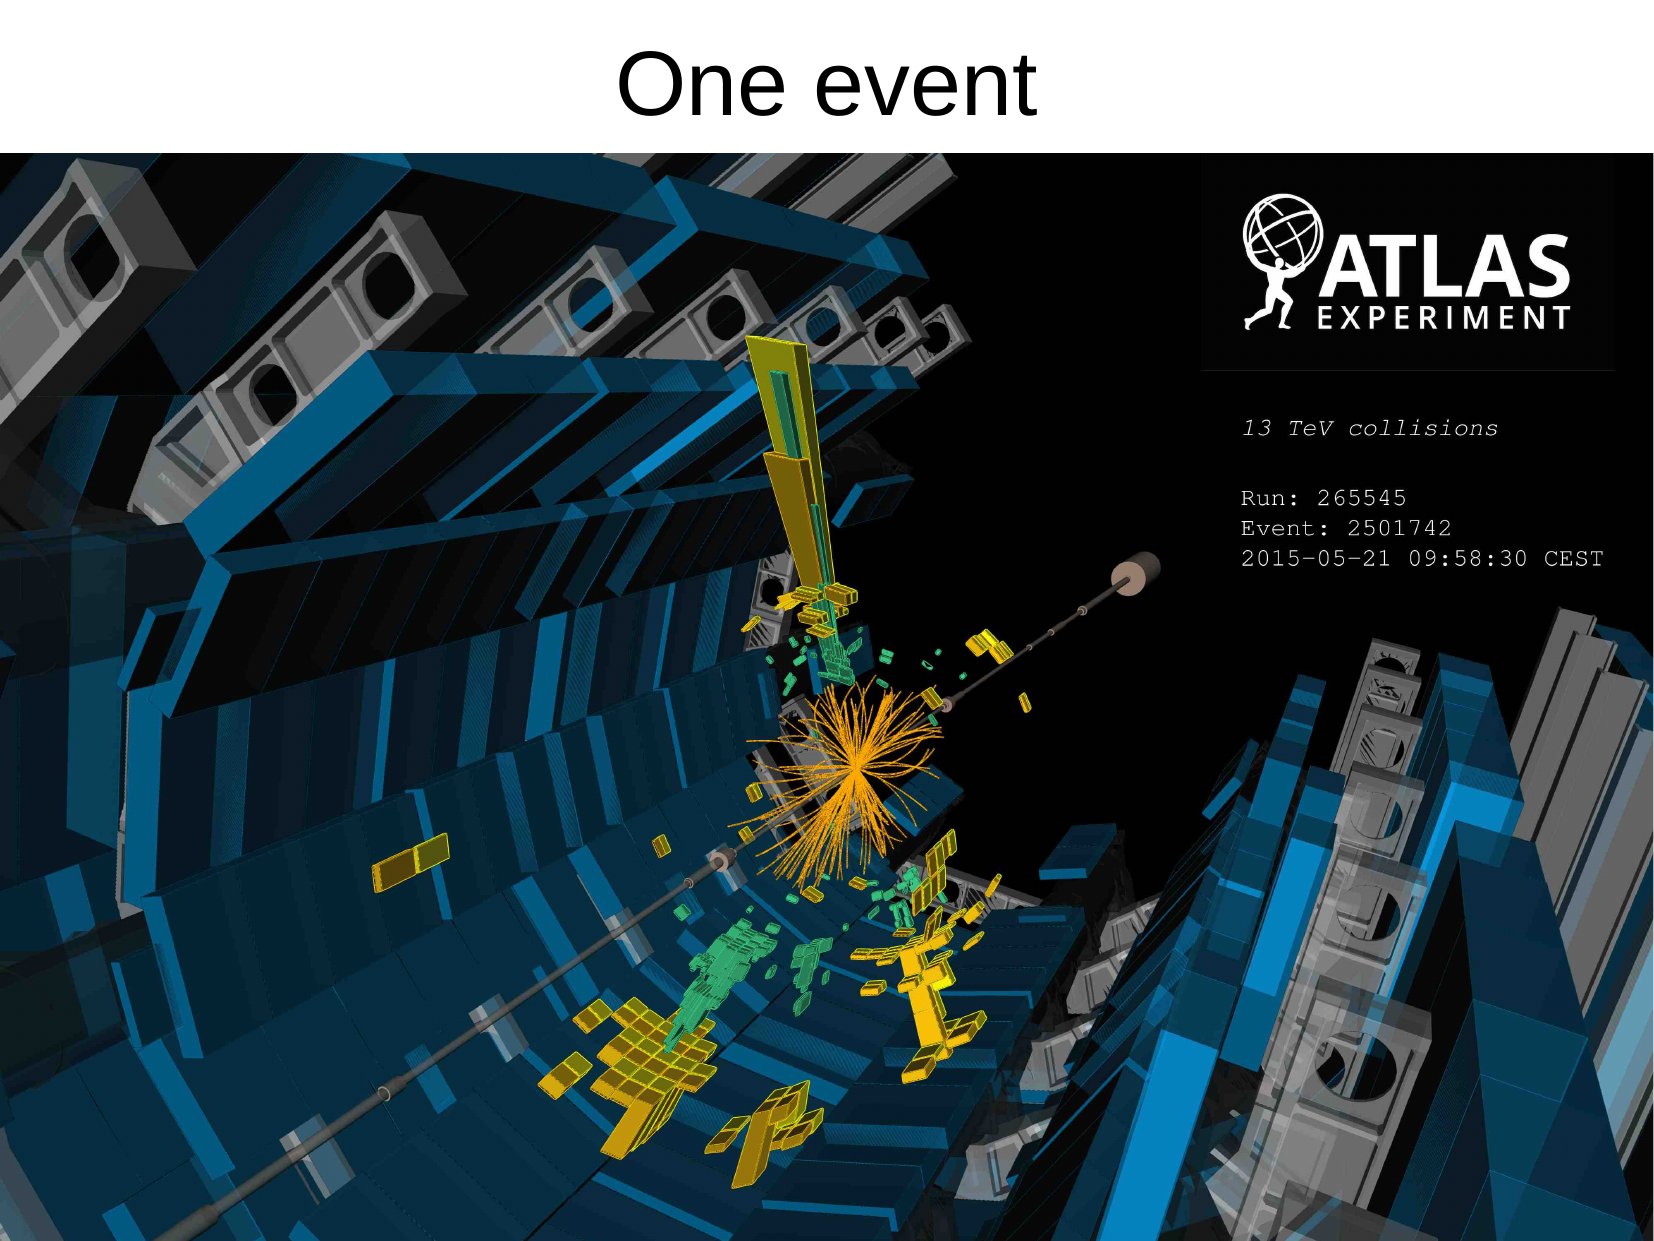

# One event
Data Science Summer School 2017
15